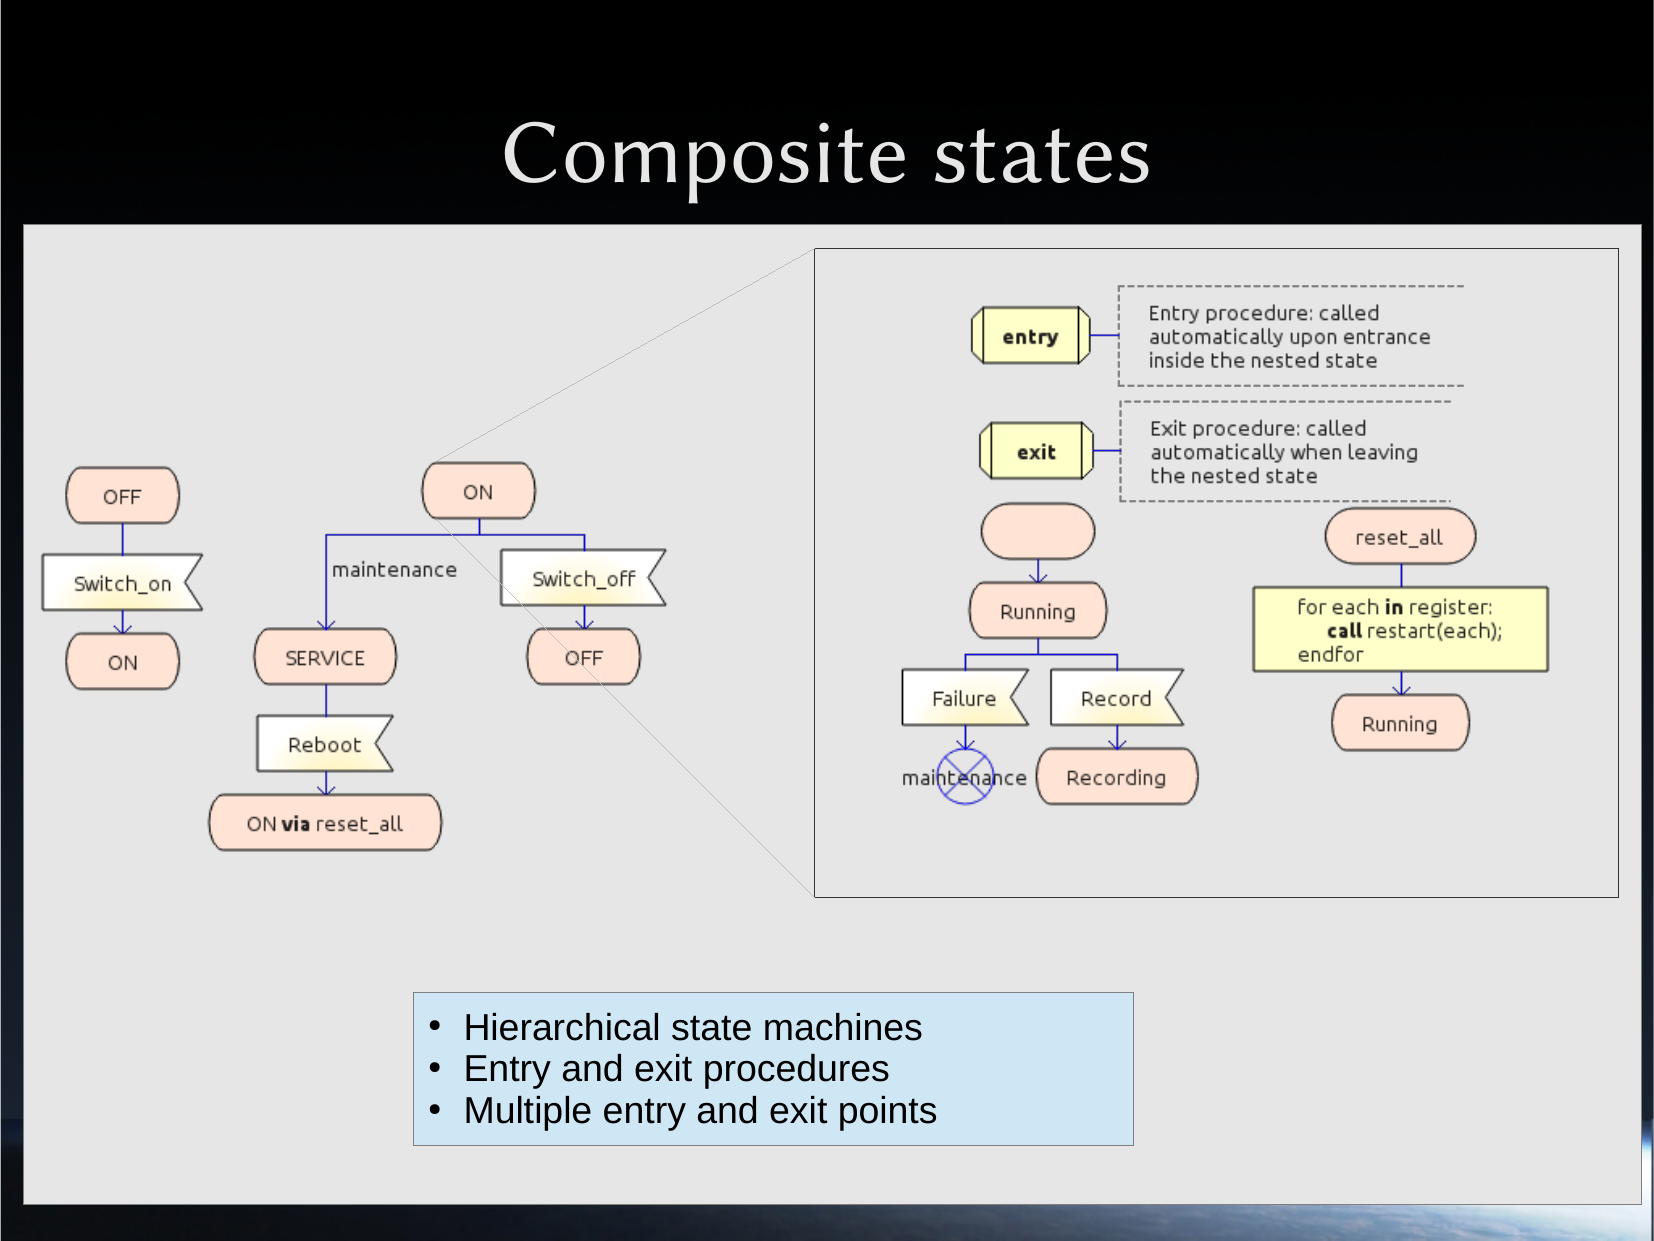

# Composite states
Hierarchical state machines
Entry and exit procedures
Multiple entry and exit points